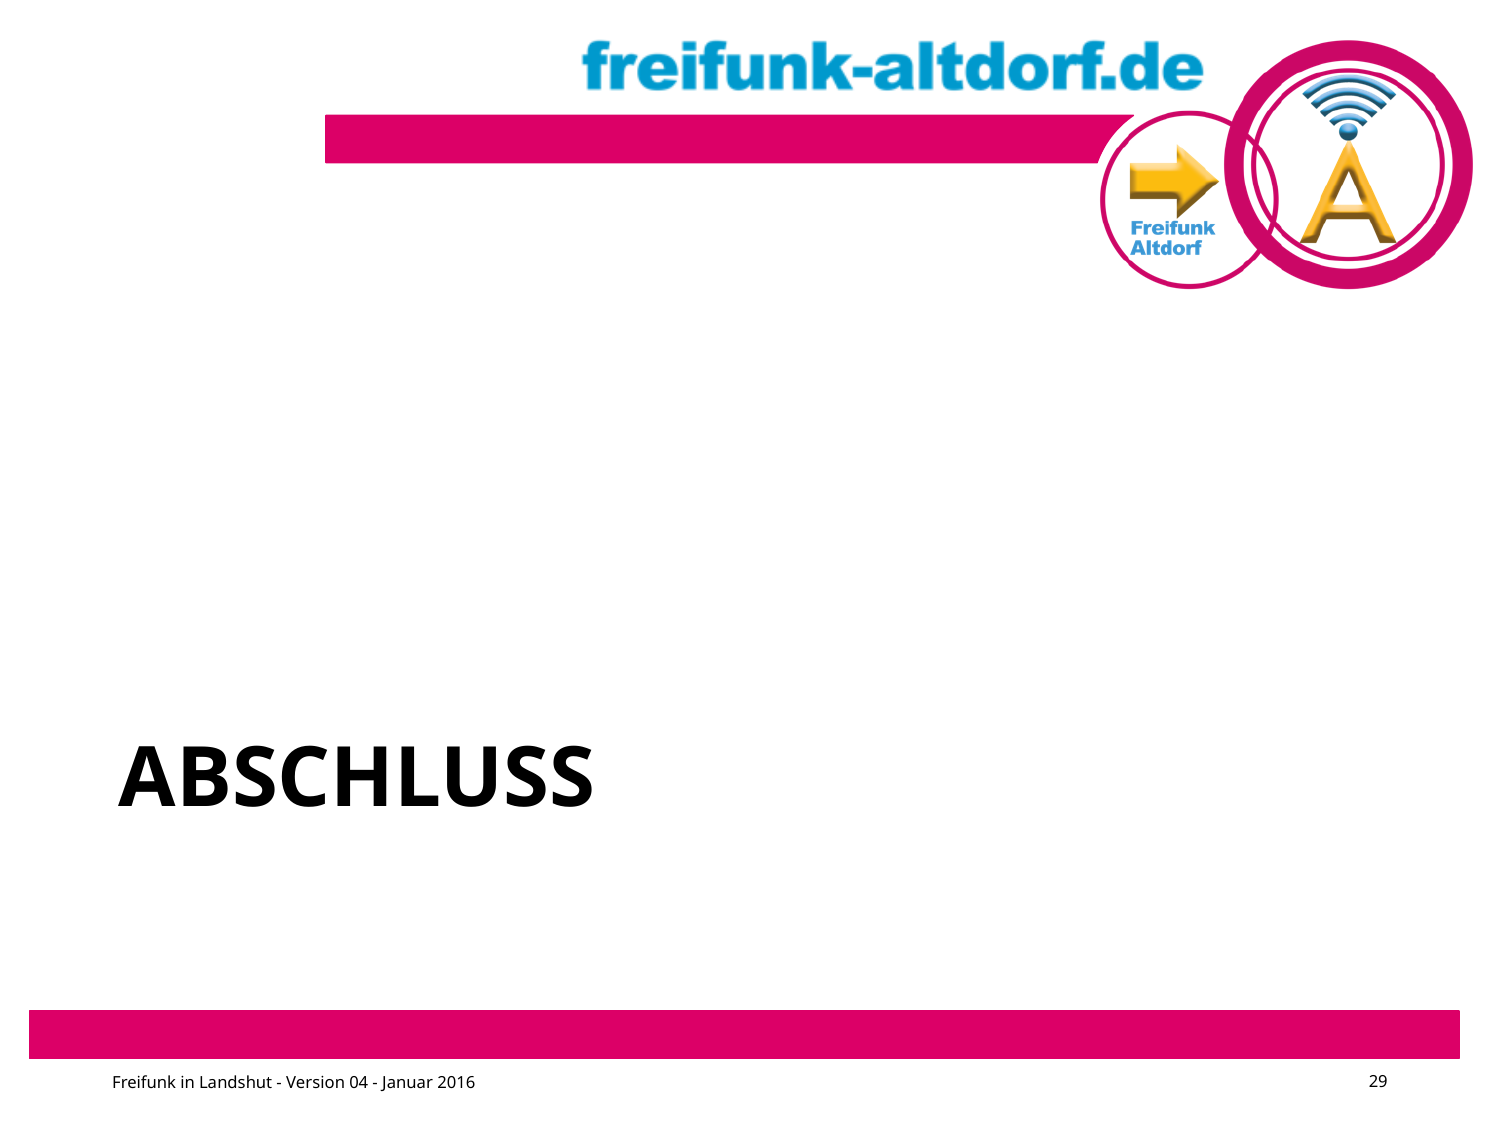

# Abschluss
Freifunk in Landshut - Version 04 - Januar 2016